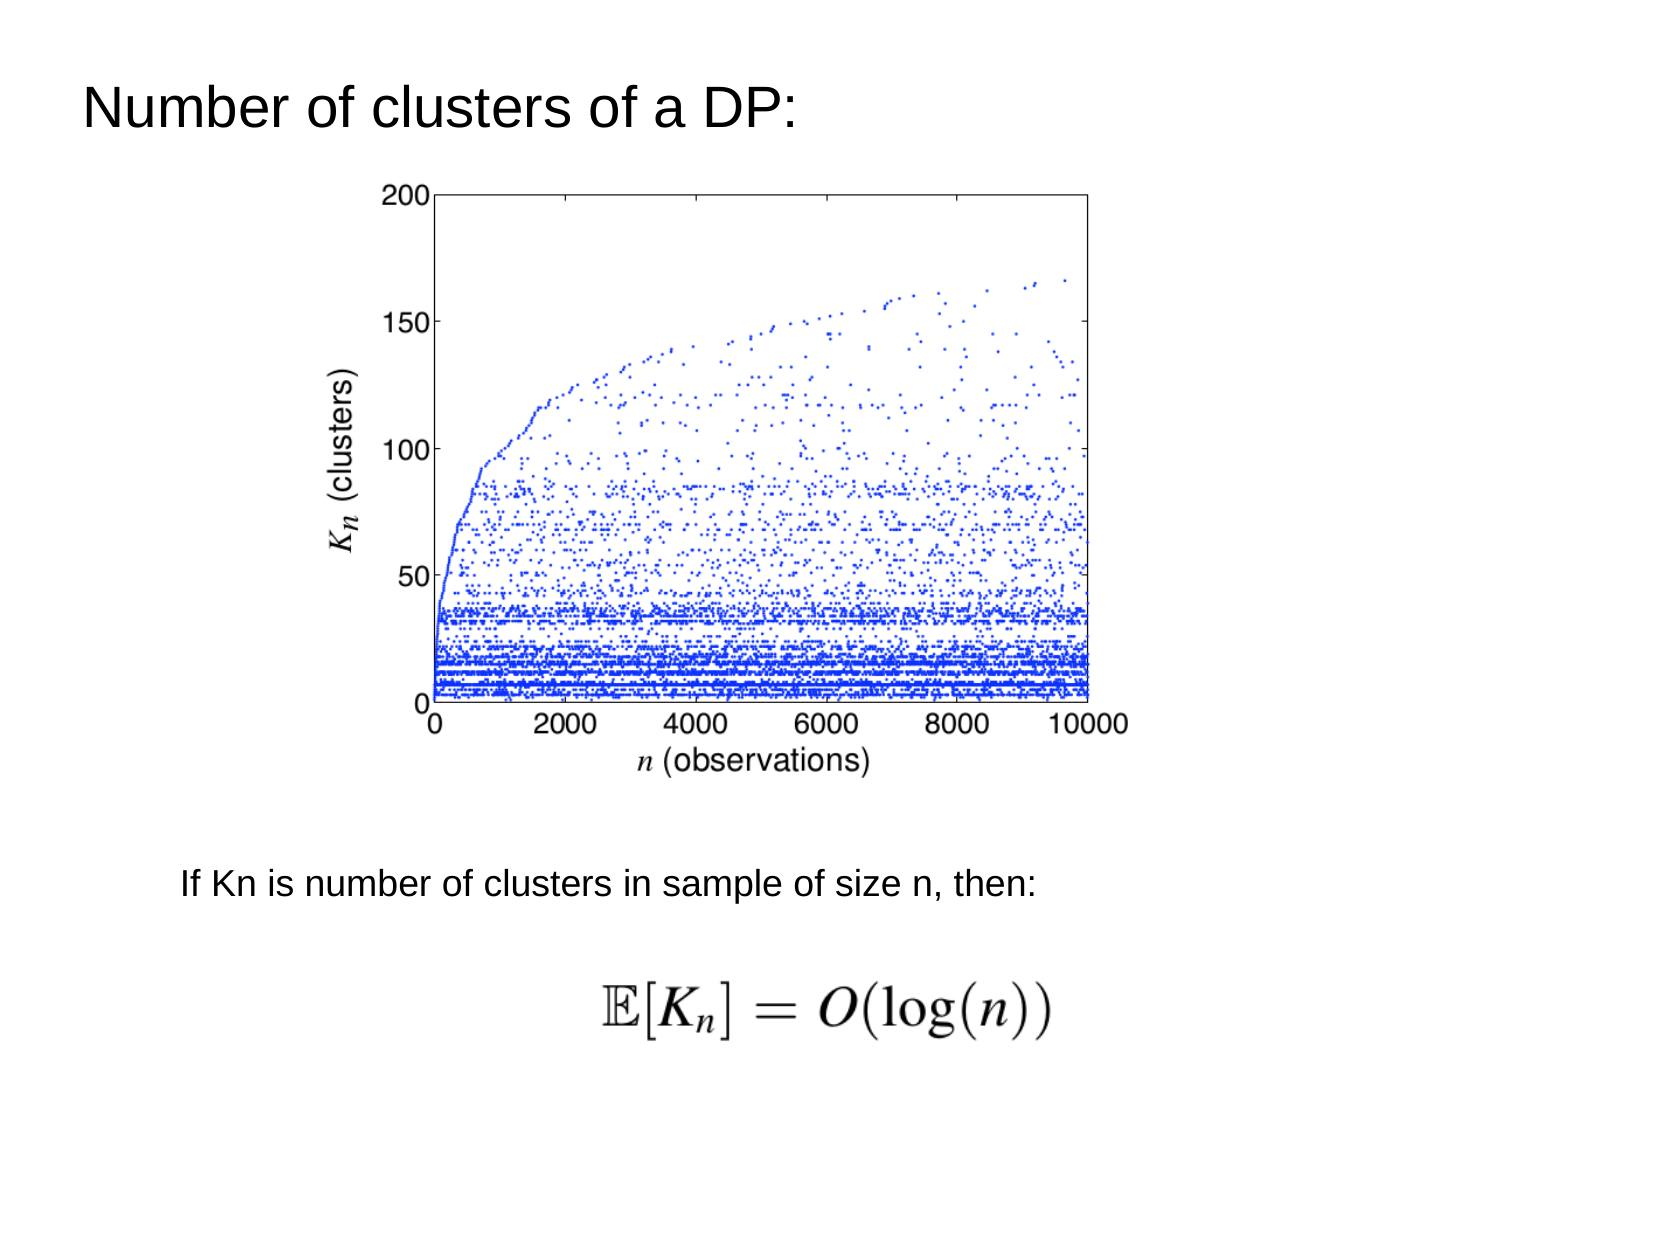

# Number of clusters of a DP:
If Kn is number of clusters in sample of size n, then: